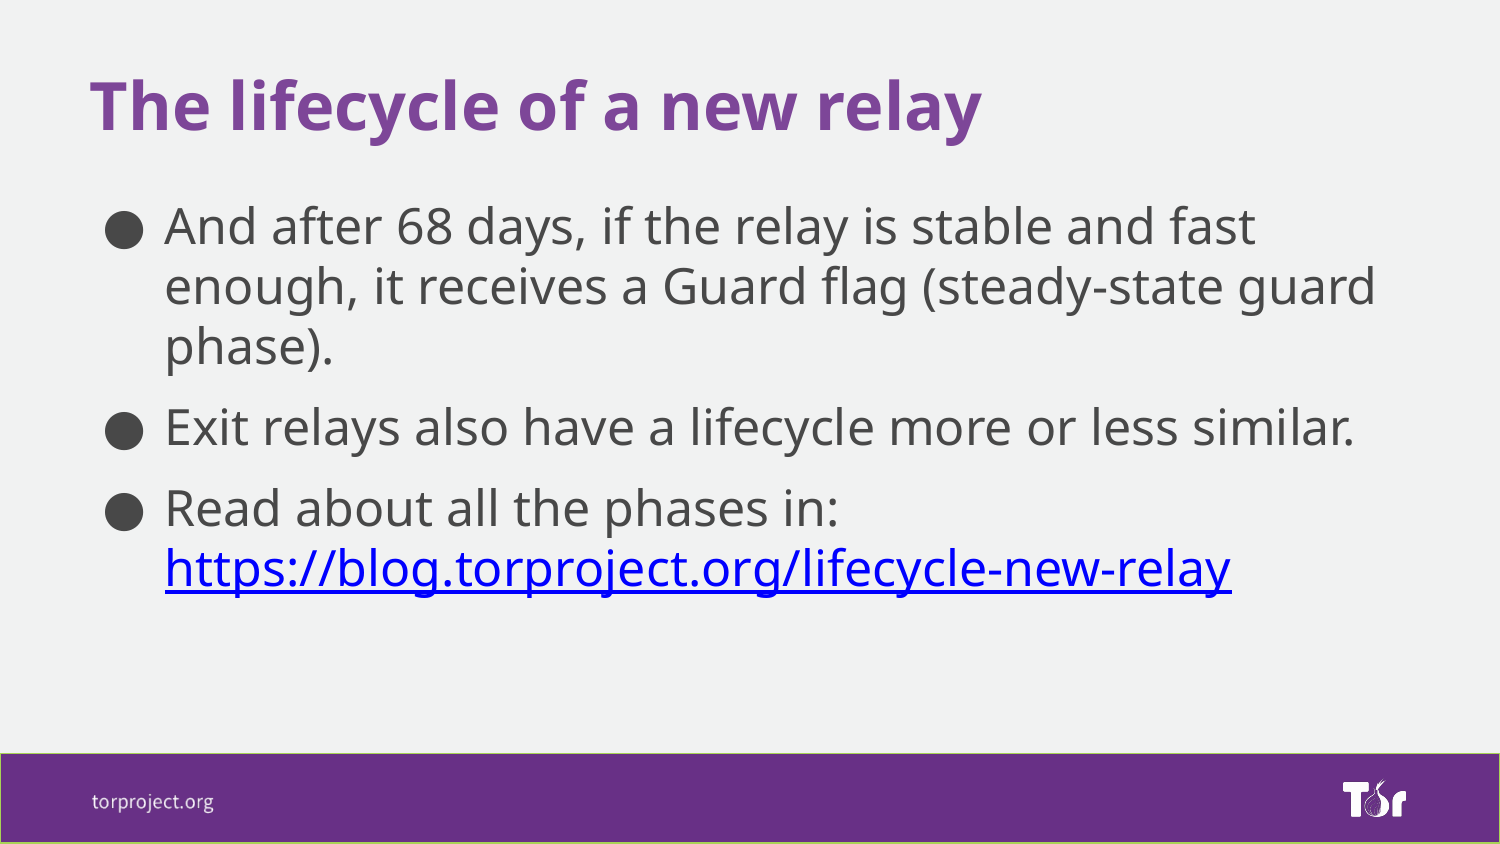

The lifecycle of a new relay
And after 68 days, if the relay is stable and fast enough, it receives a Guard flag (steady-state guard phase).
Exit relays also have a lifecycle more or less similar.
Read about all the phases in: https://blog.torproject.org/lifecycle-new-relay